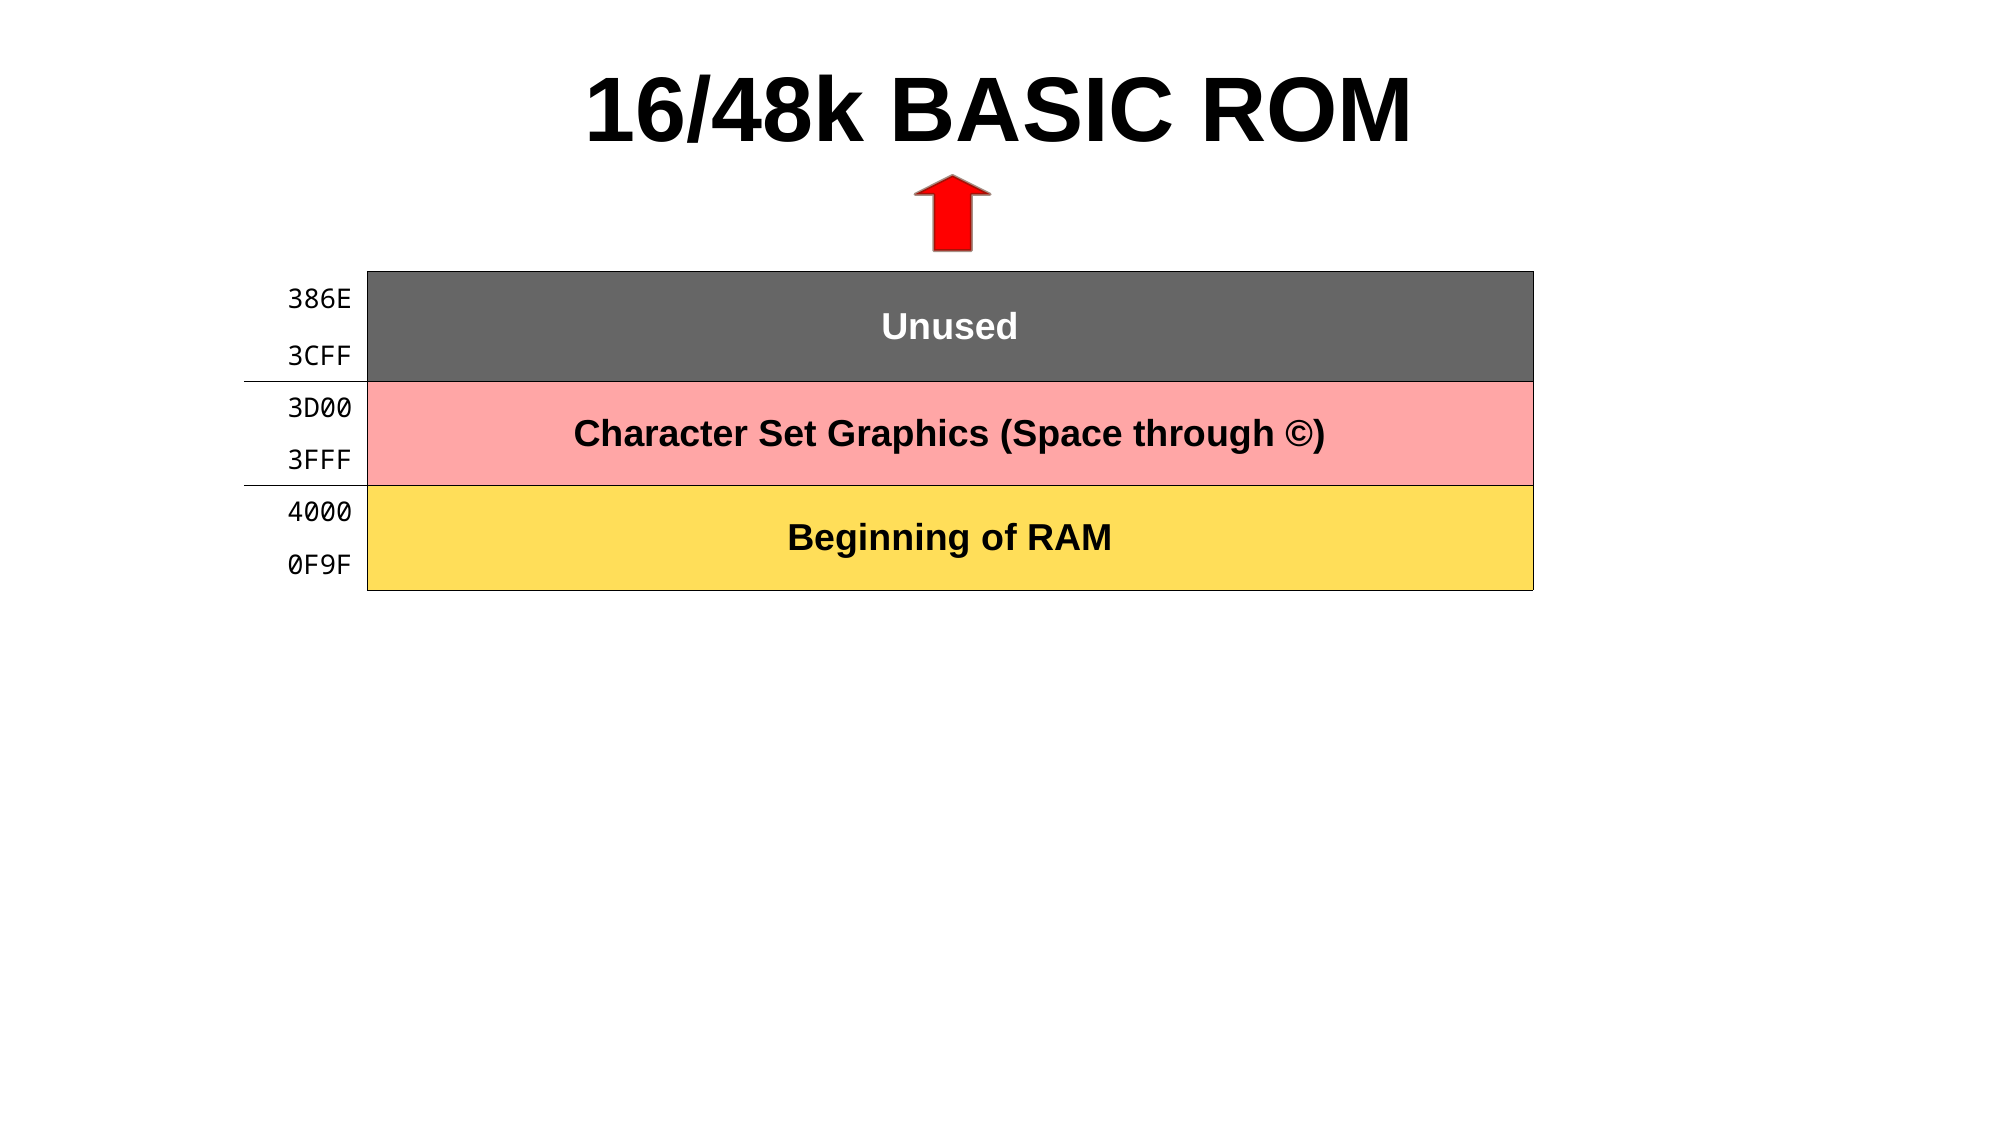

# 16/48k BASIC ROM
| 386E | Unused |
| --- | --- |
| 3CFF | |
| 3D00 | Character Set Graphics (Space through ©) |
| 3FFF | |
| 4000 | Beginning of RAM |
| 0F9F | |